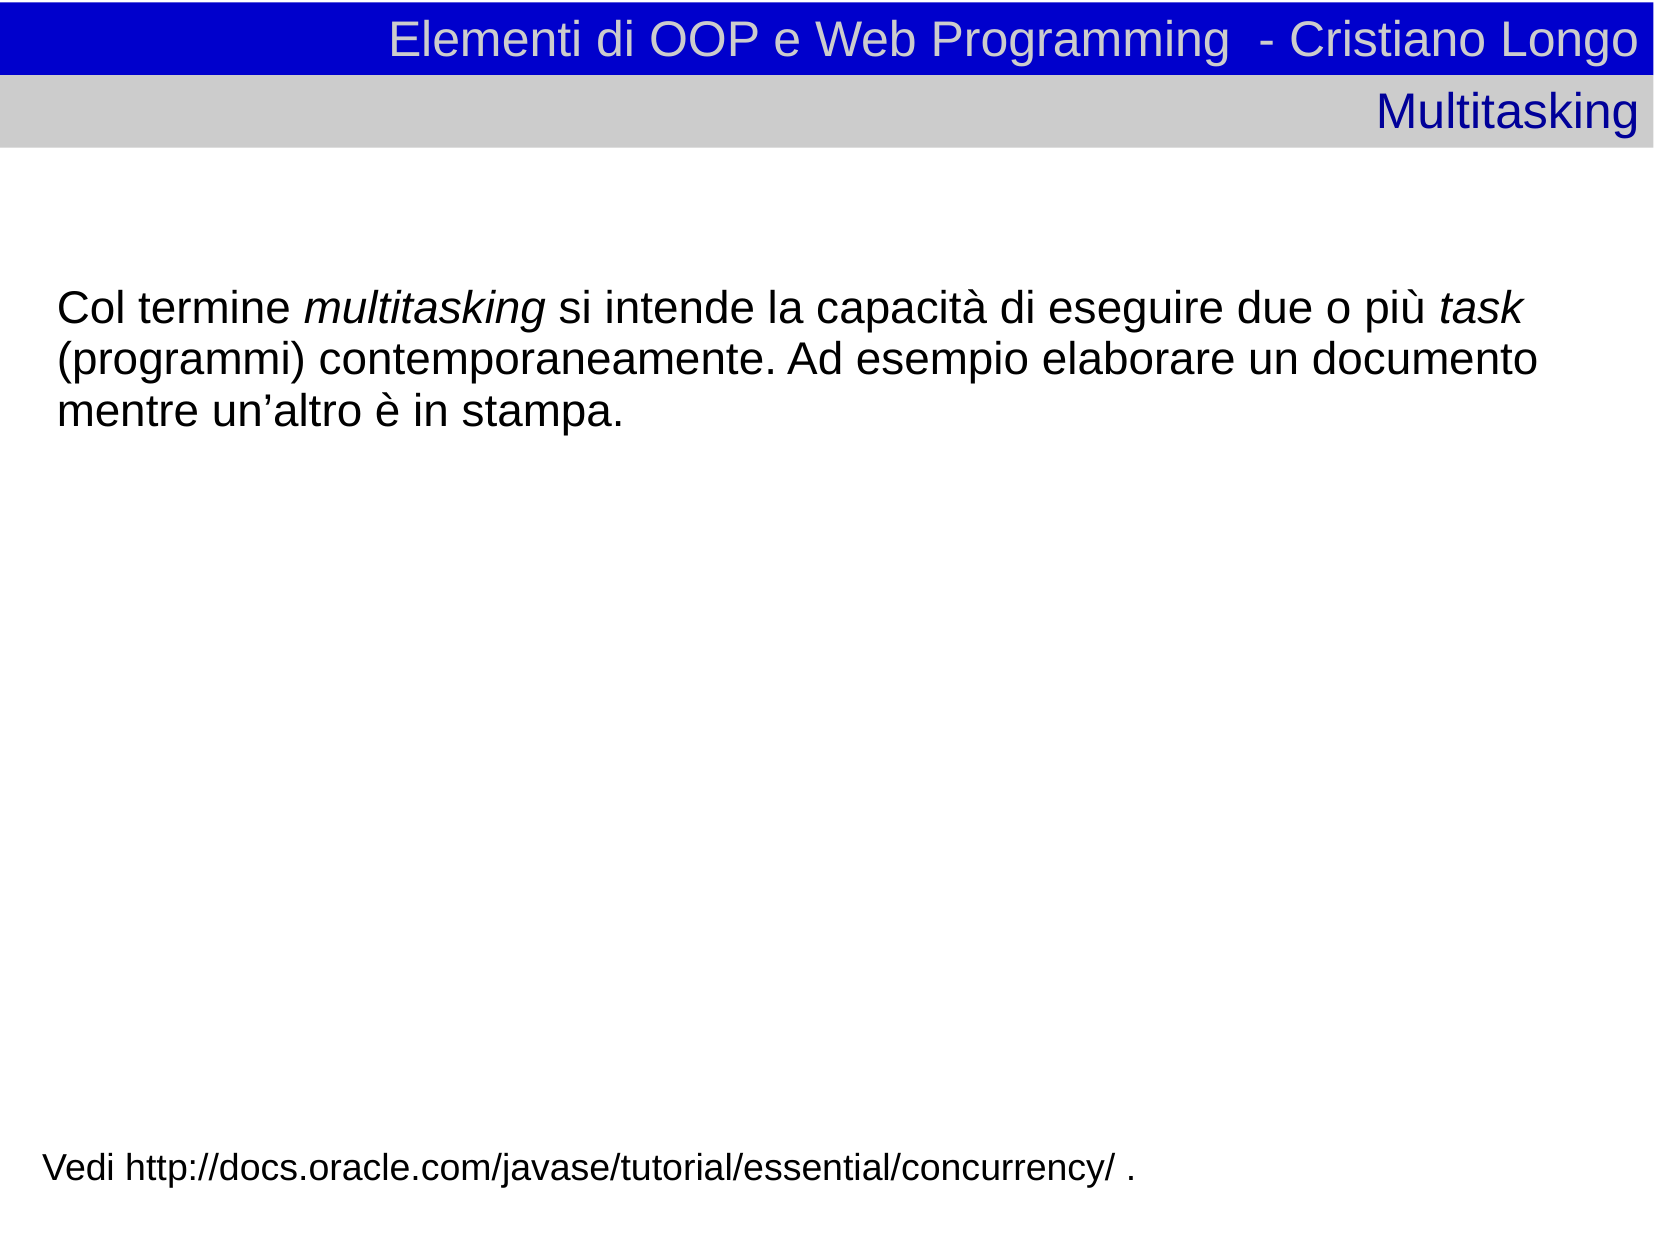

# Elementi di OOP e Web Programming - Cristiano Longo
Multitasking
Col termine multitasking si intende la capacità di eseguire due o più task (programmi) contemporaneamente. Ad esempio elaborare un documento mentre un’altro è in stampa.
Vedi http://docs.oracle.com/javase/tutorial/essential/concurrency/ .